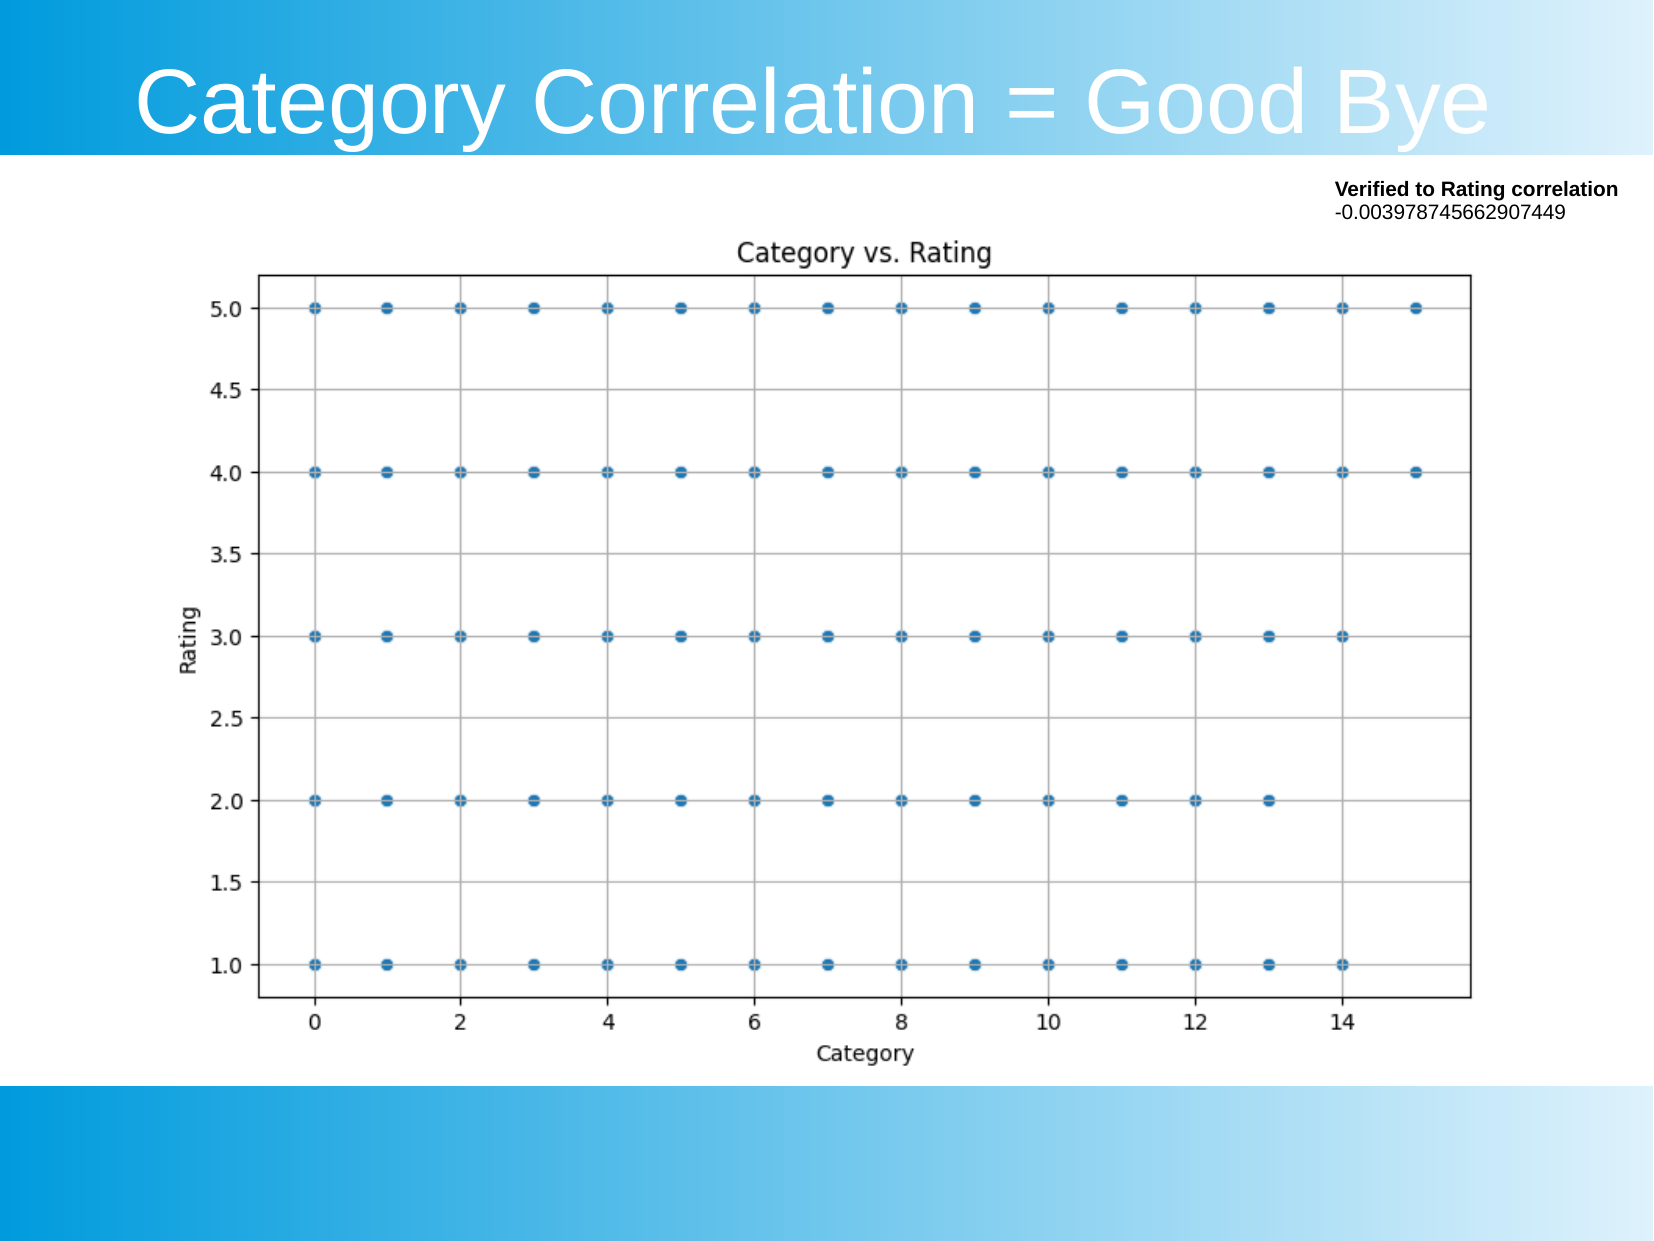

# Category Correlation = Good Bye
Verified to Rating correlation
-0.003978745662907449